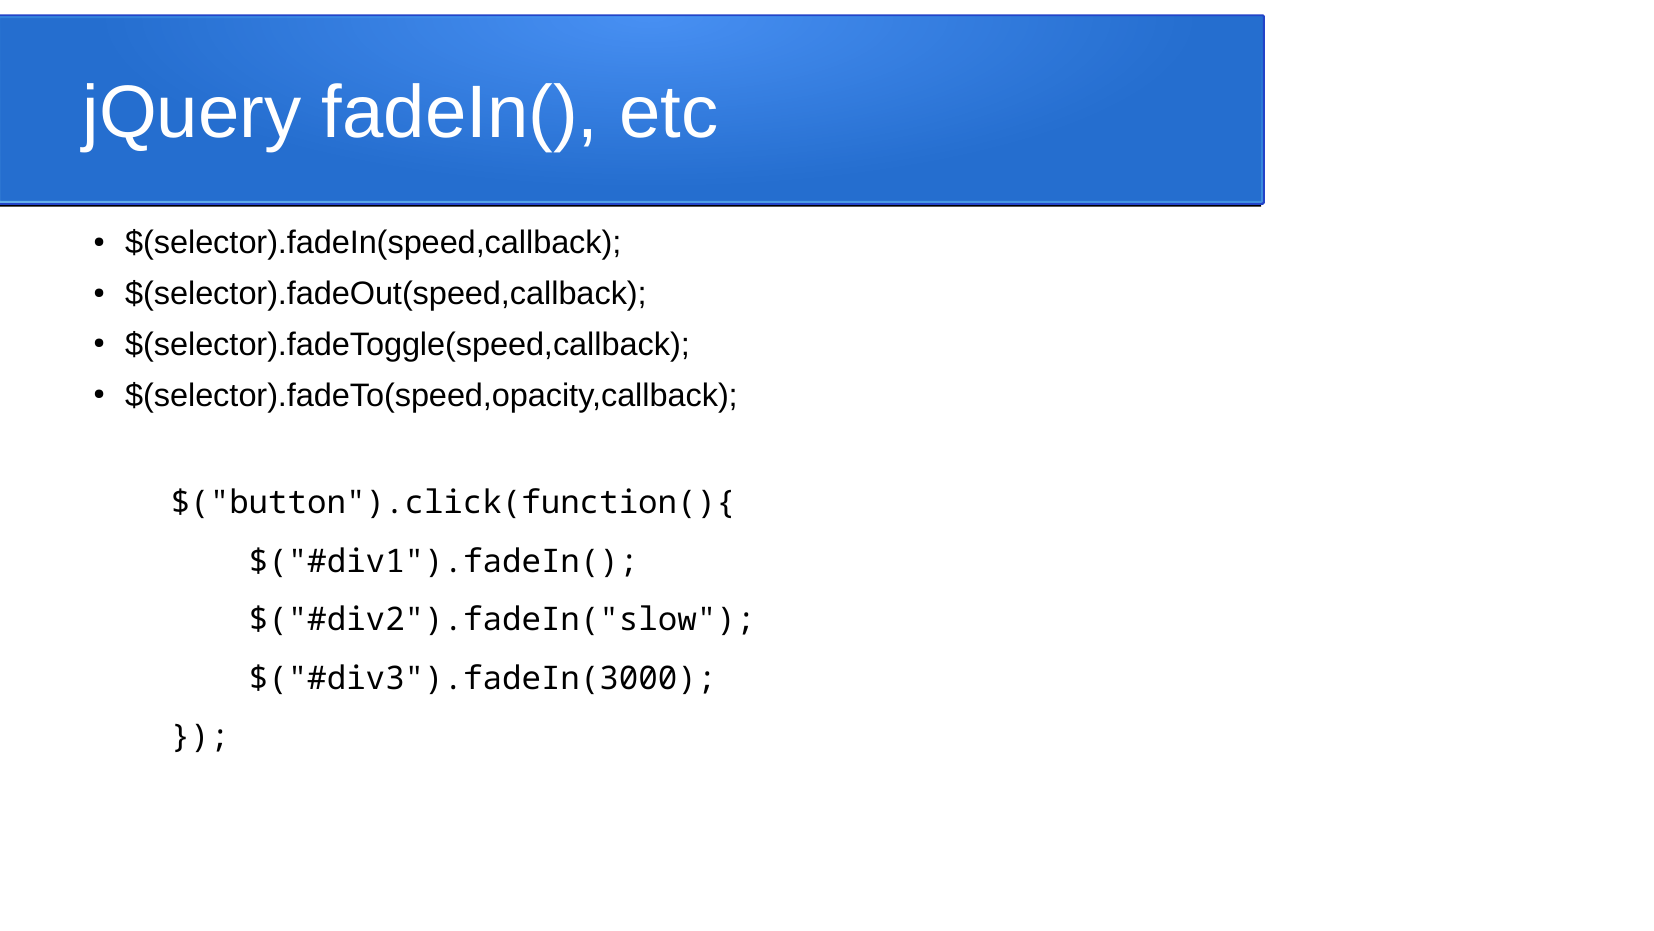

# jQuery fadeIn(), etc
$(selector).fadeIn(speed,callback);
$(selector).fadeOut(speed,callback);
$(selector).fadeToggle(speed,callback);
$(selector).fadeTo(speed,opacity,callback);
$("button").click(function(){
 $("#div1").fadeIn();
 $("#div2").fadeIn("slow");
 $("#div3").fadeIn(3000);
});